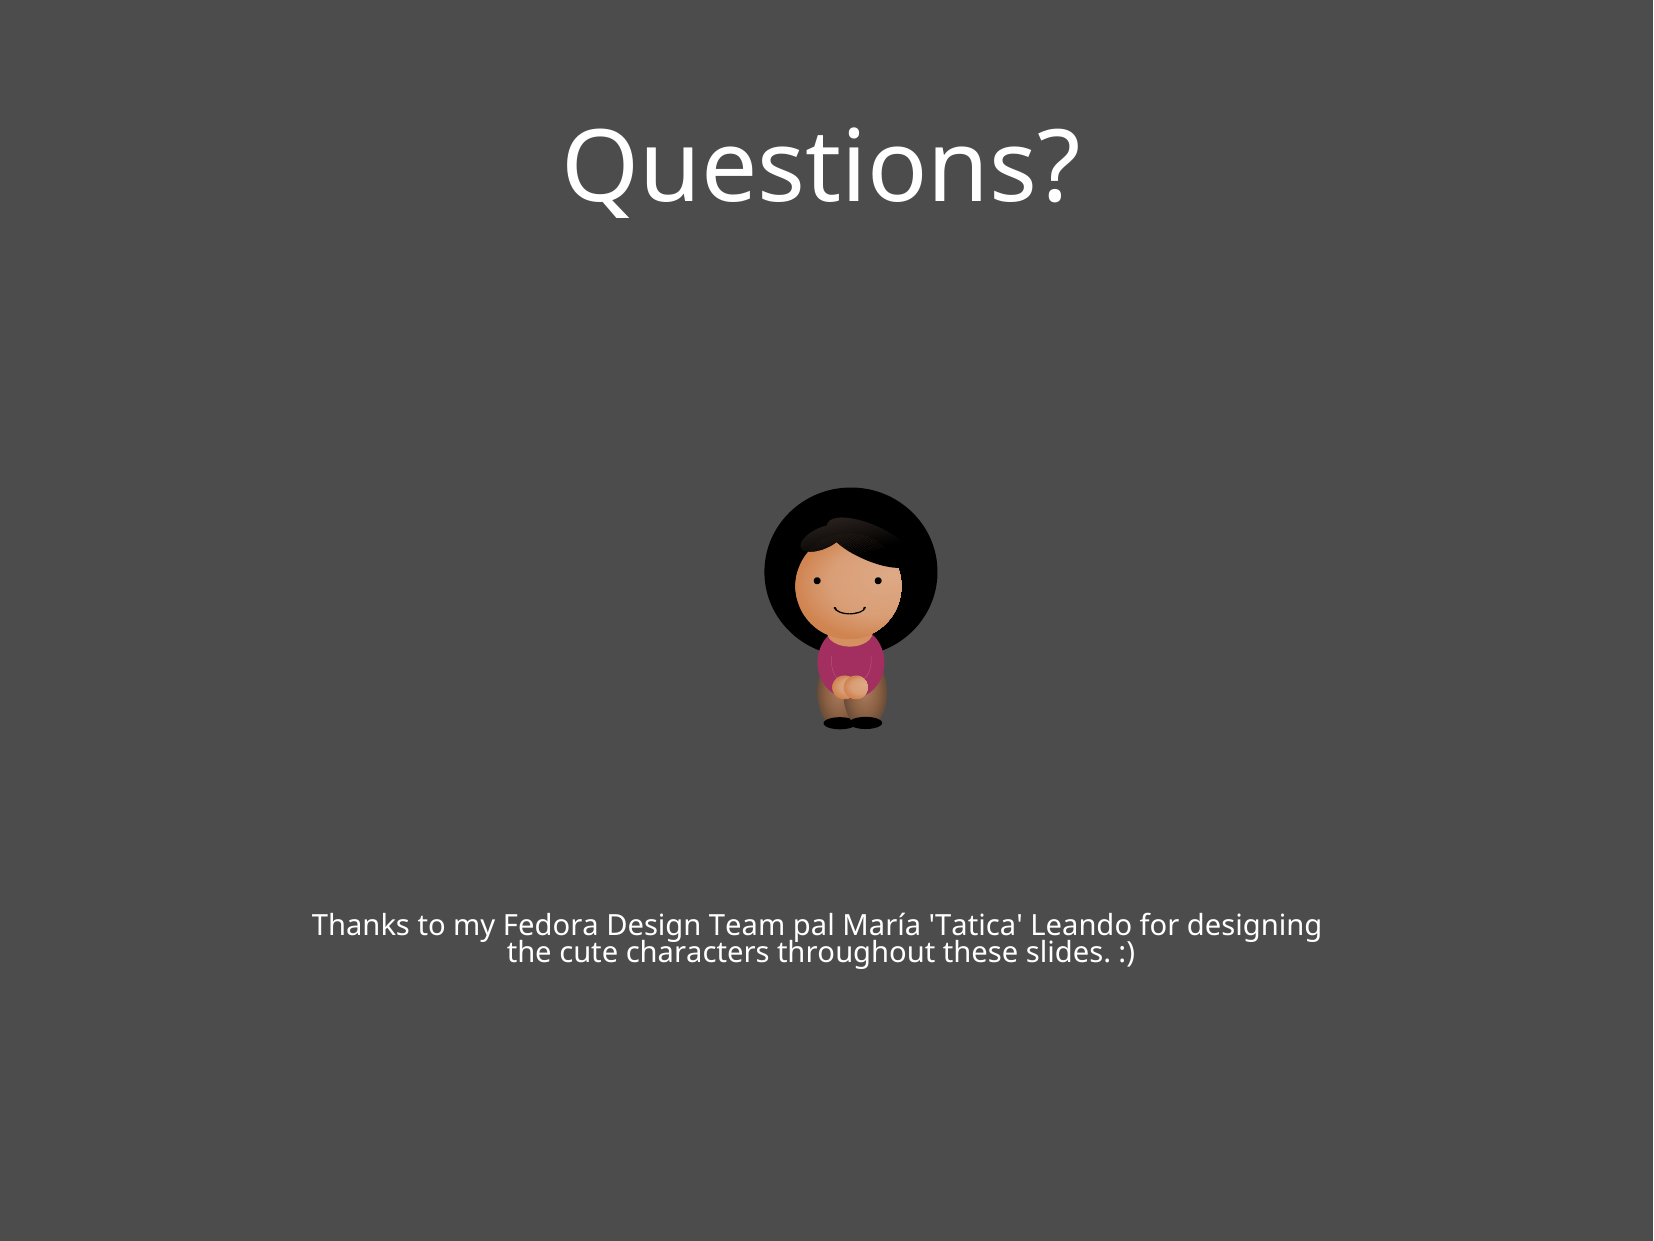

# Questions?
Thanks to my Fedora Design Team pal María 'Tatica' Leando for designing
the cute characters throughout these slides. :)